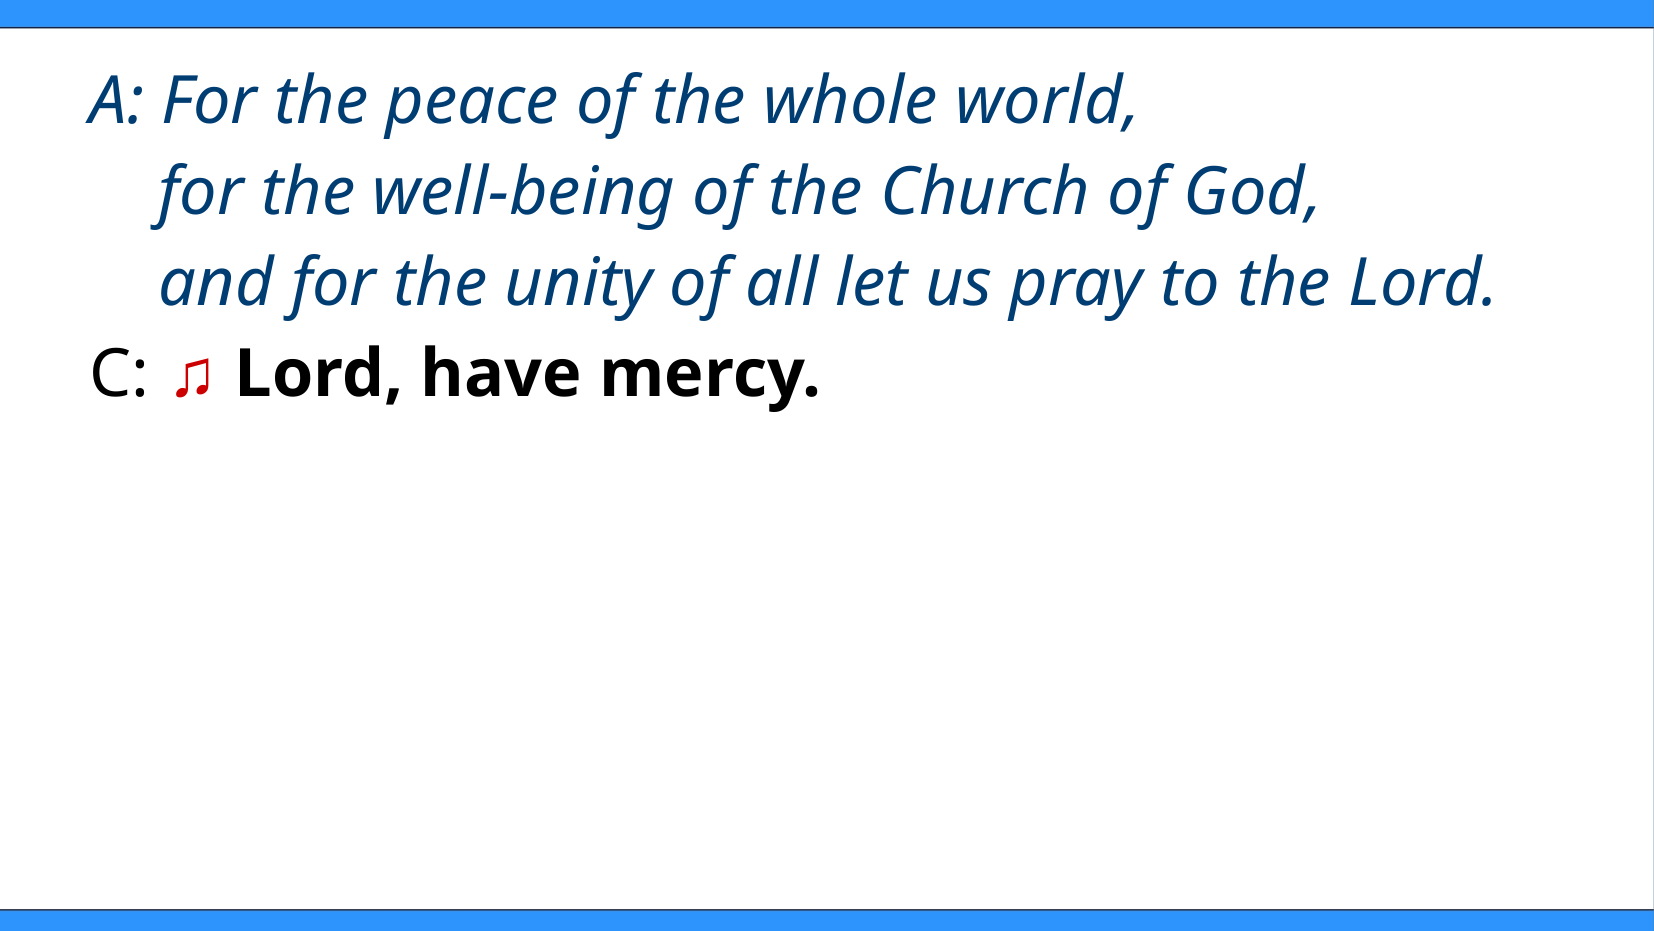

A: For the peace of the whole world,
 for the well-being of the Church of God,
 and for the unity of all let us pray to the Lord.
C: ♫ Lord, have mercy.